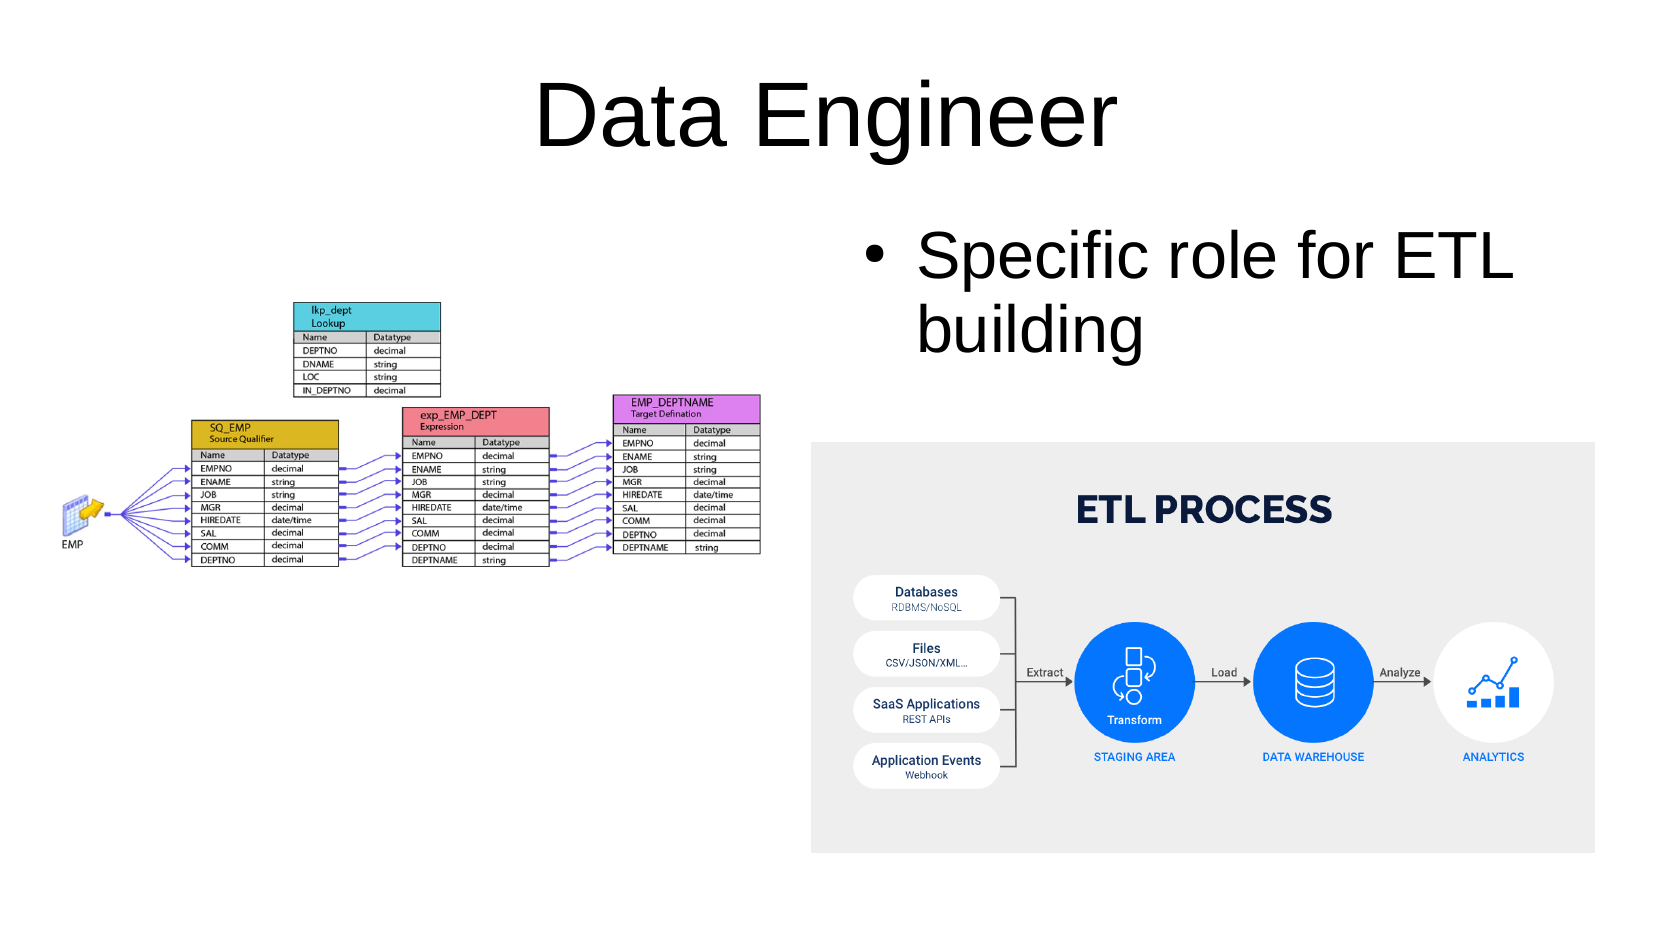

# Data Engineer
Specific role for ETL building